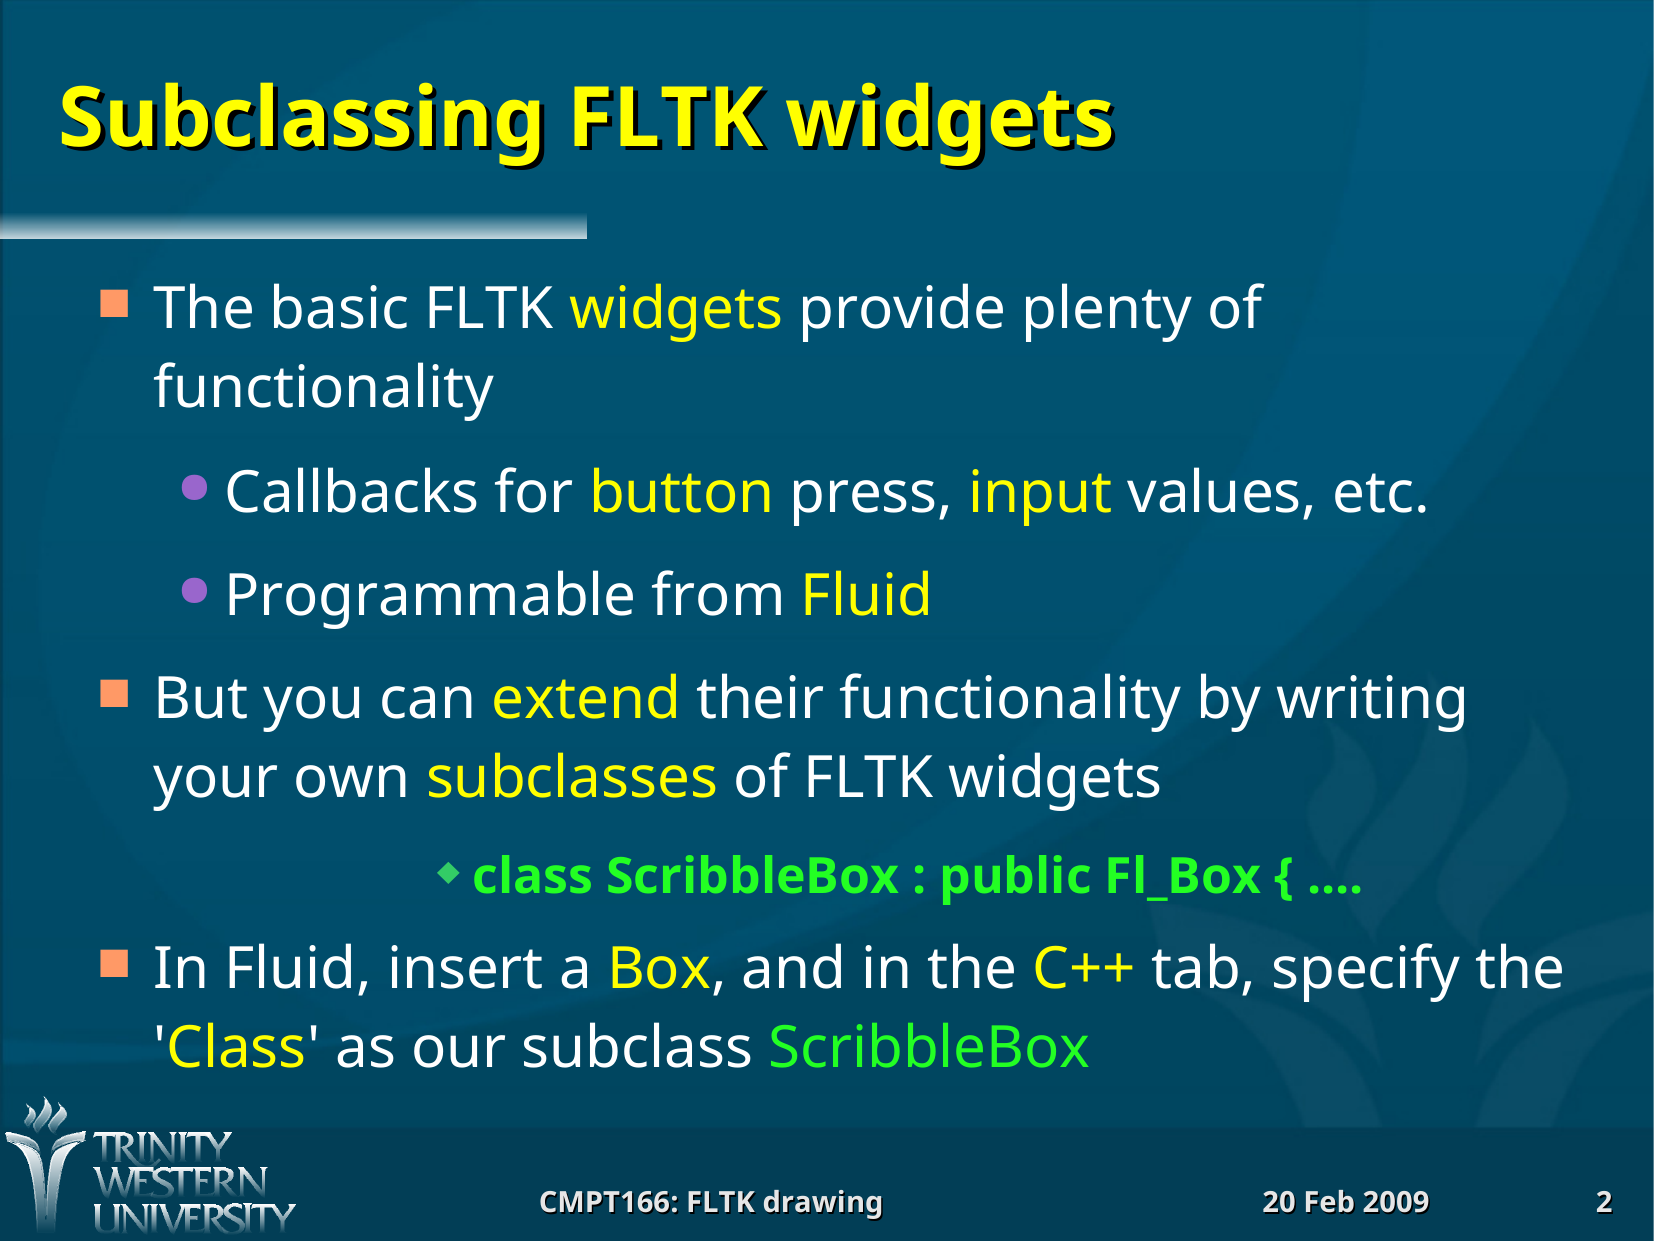

# Subclassing FLTK widgets
The basic FLTK widgets provide plenty of functionality
Callbacks for button press, input values, etc.
Programmable from Fluid
But you can extend their functionality by writing your own subclasses of FLTK widgets
class ScribbleBox : public Fl_Box { ....
In Fluid, insert a Box, and in the C++ tab, specify the 'Class' as our subclass ScribbleBox
CMPT166: FLTK drawing
20 Feb 2009
2